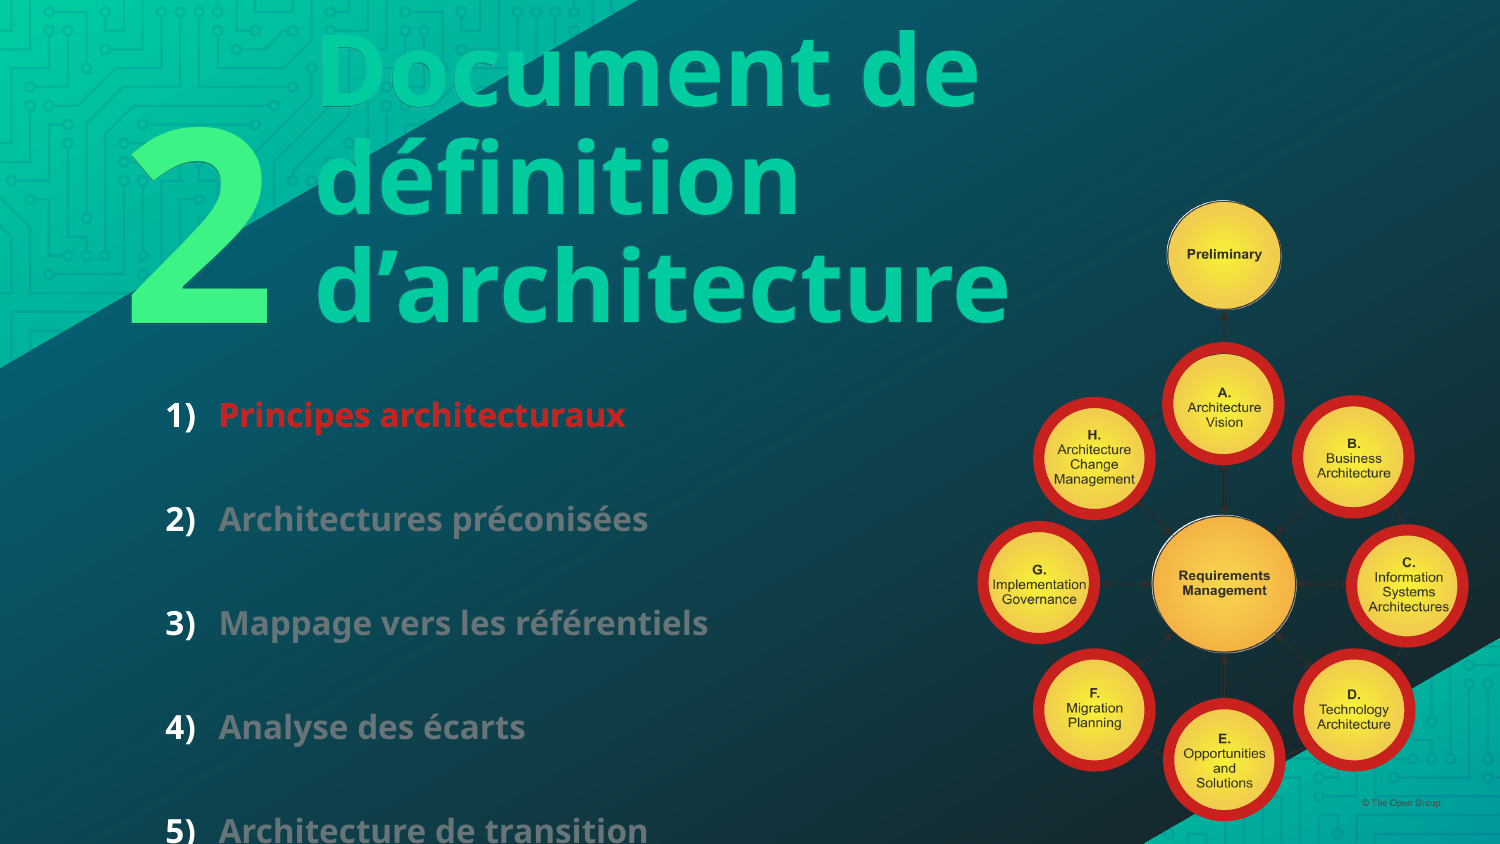

Document de définition d’architecture
2
# Principes architecturaux
Architectures préconisées
Mappage vers les référentiels
Analyse des écarts
Architecture de transition
Principes architecturaux